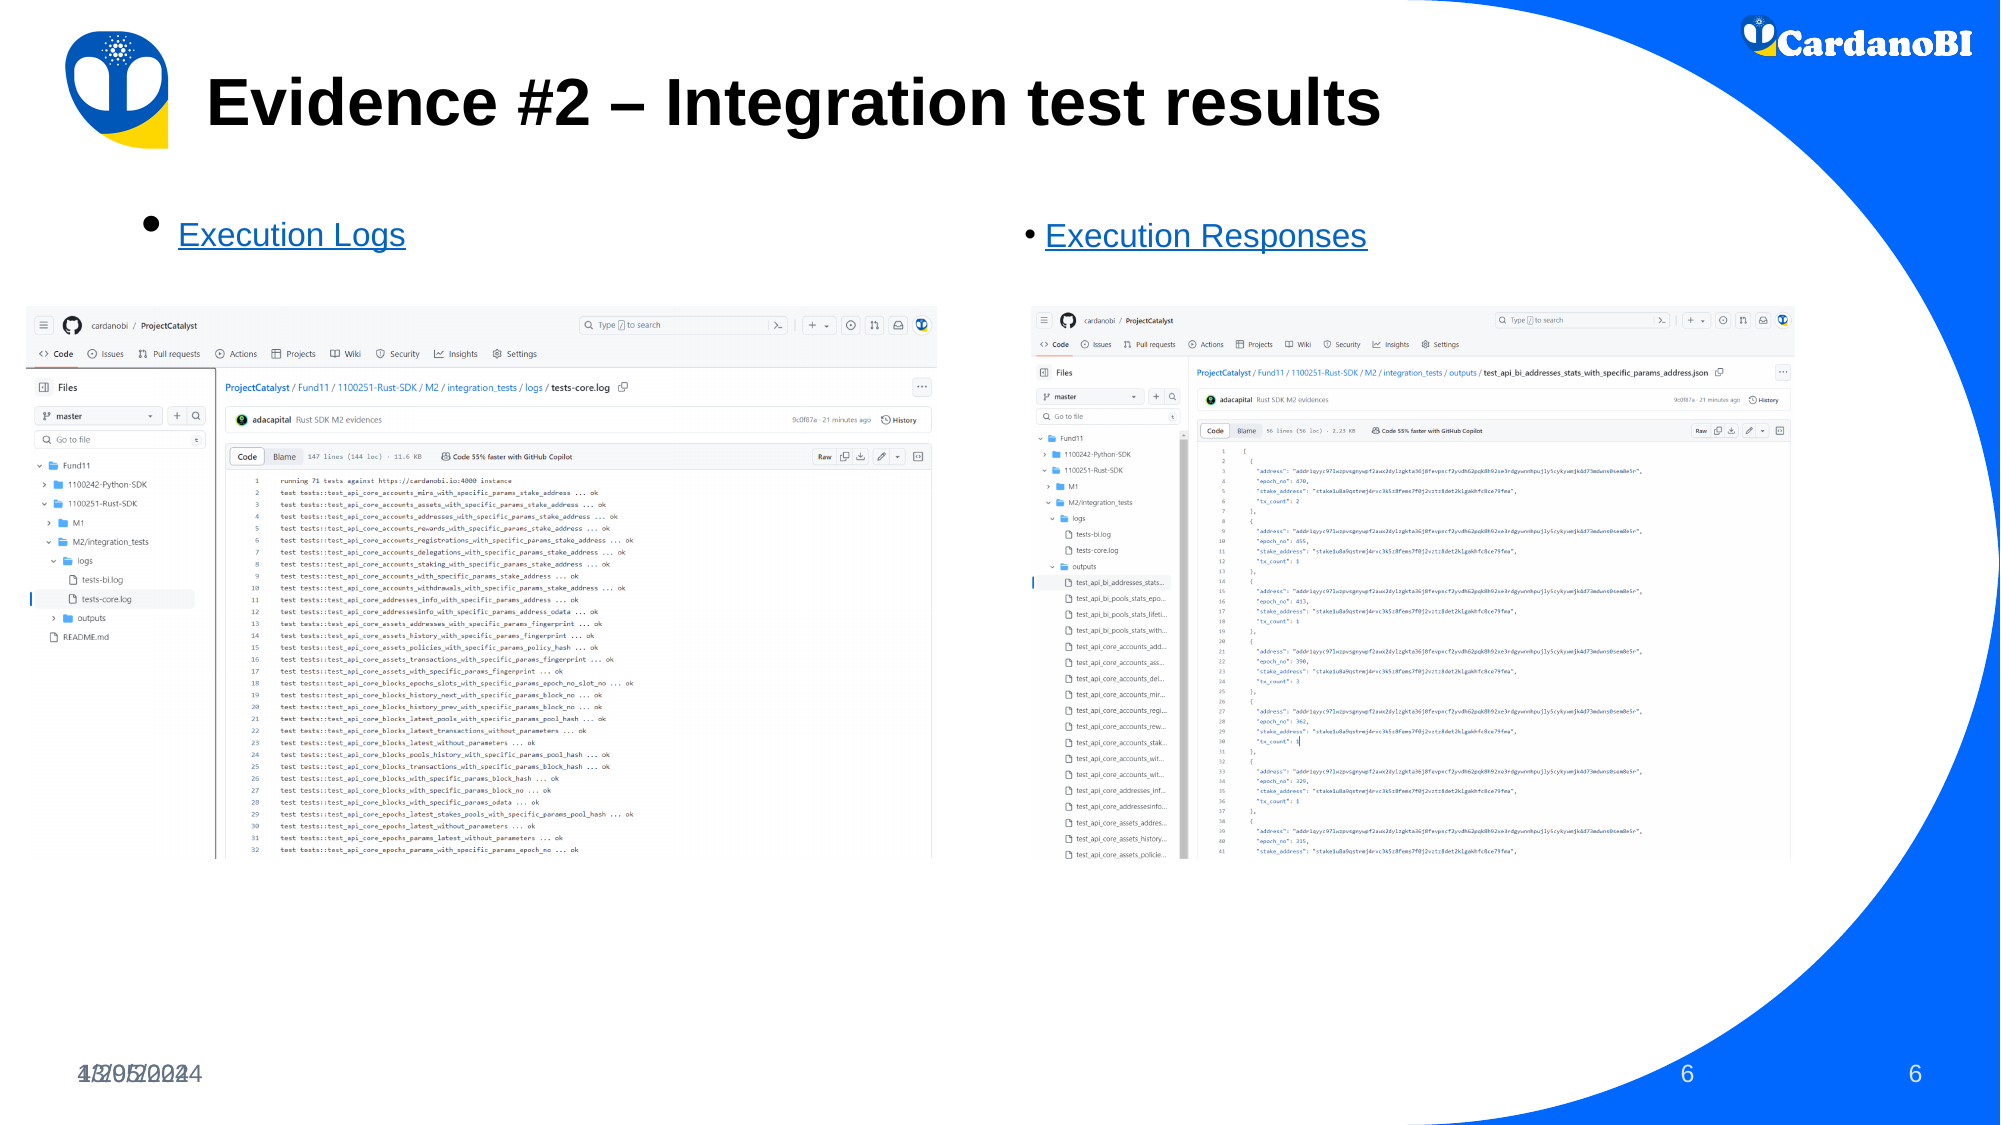

Evidence #2 – Integration test results
 Execution Logs
 Execution Responses
13/05/2024
4/29/2024